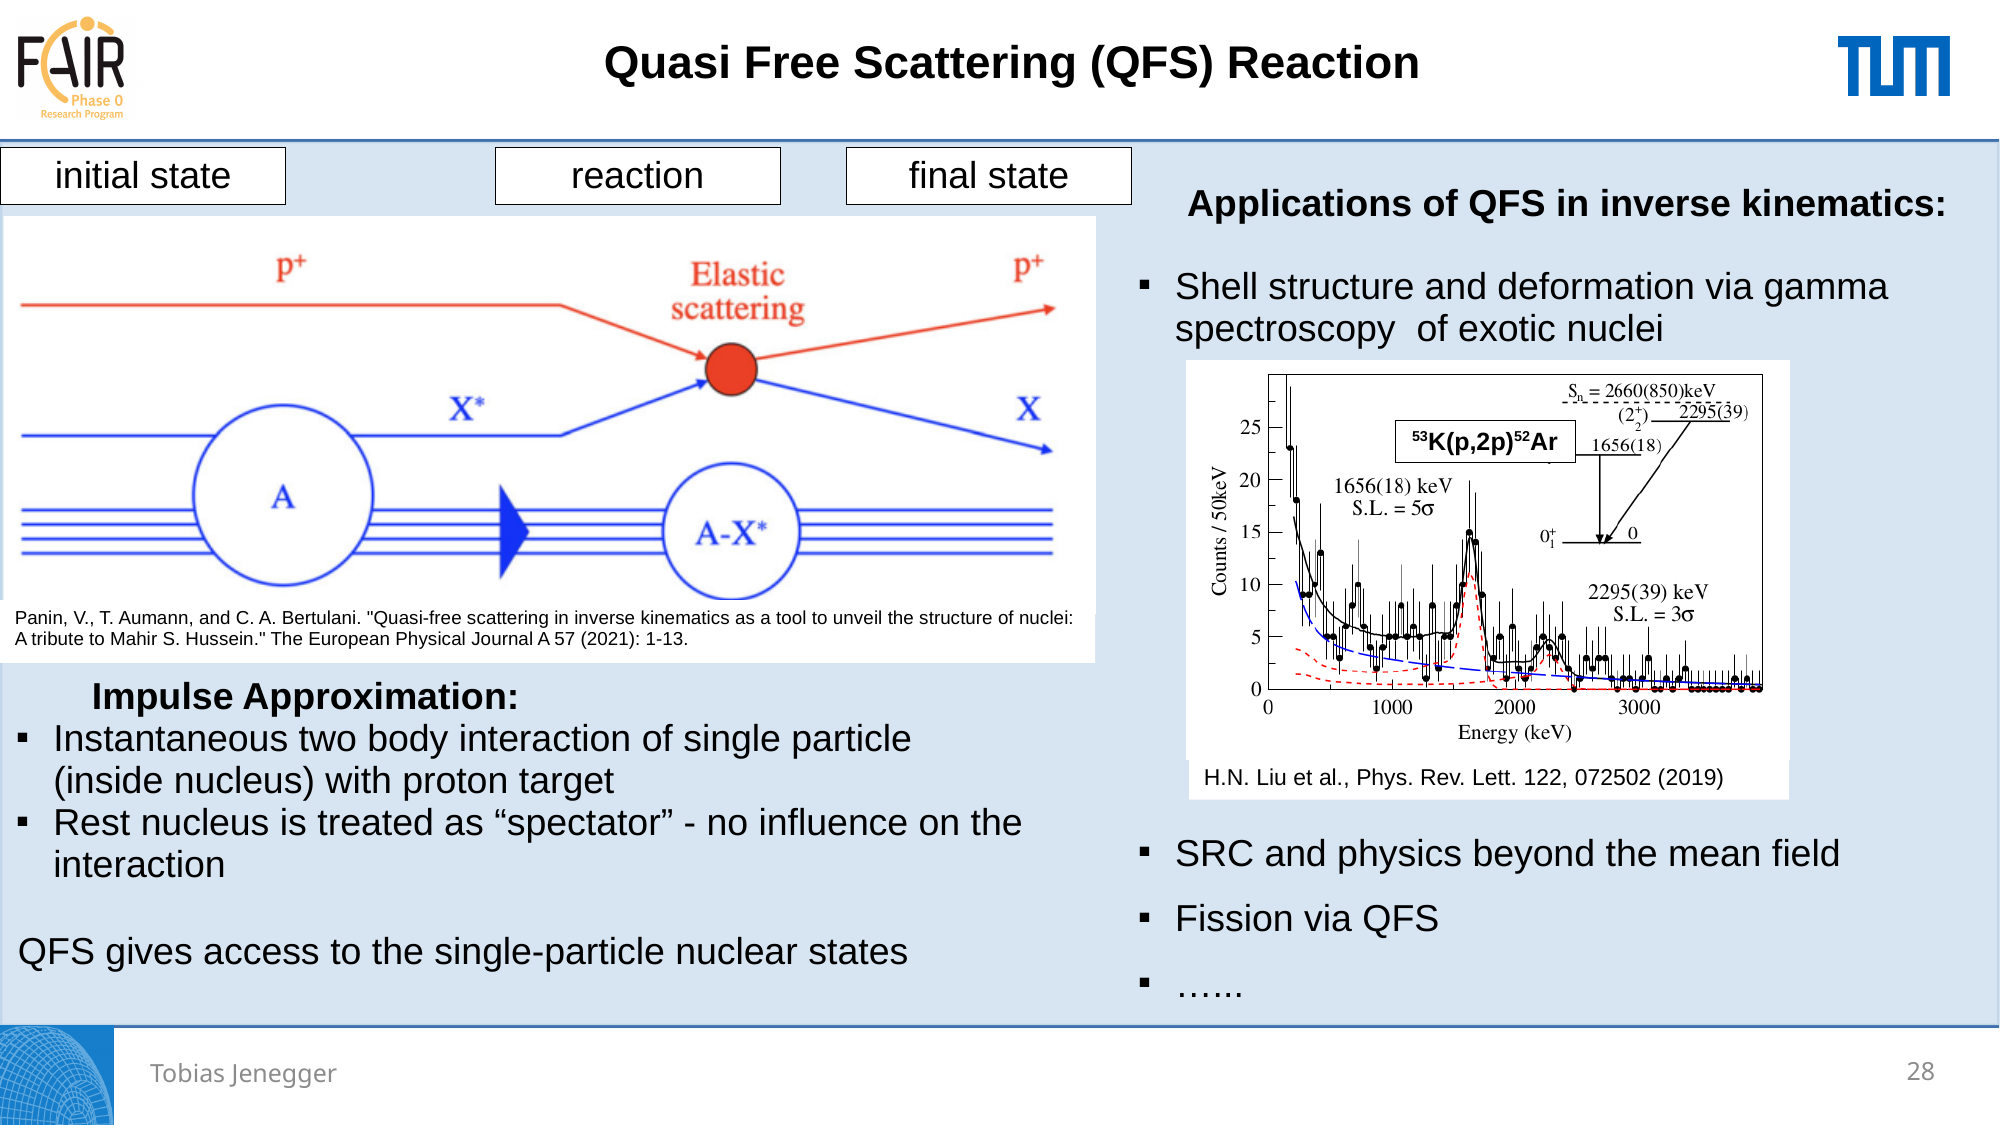

Quasi Free Scattering (QFS) Reaction
initial state
reaction
final state
Applications of QFS in inverse kinematics:
Shell structure and deformation via gamma spectroscopy of exotic nuclei
SRC and physics beyond the mean field
Fission via QFS
…...
53K(p,2p)52Ar
Panin, V., T. Aumann, and C. A. Bertulani. "Quasi-free scattering in inverse kinematics as a tool to unveil the structure of nuclei: A tribute to Mahir S. Hussein." The European Physical Journal A 57 (2021): 1-13.
	Impulse Approximation:
Instantaneous two body interaction of single particle (inside nucleus) with proton target
Rest nucleus is treated as “spectator” - no influence on the interaction
H.N. Liu et al., Phys. Rev. Lett. 122, 072502 (2019)
QFS gives access to the single-particle nuclear states
28